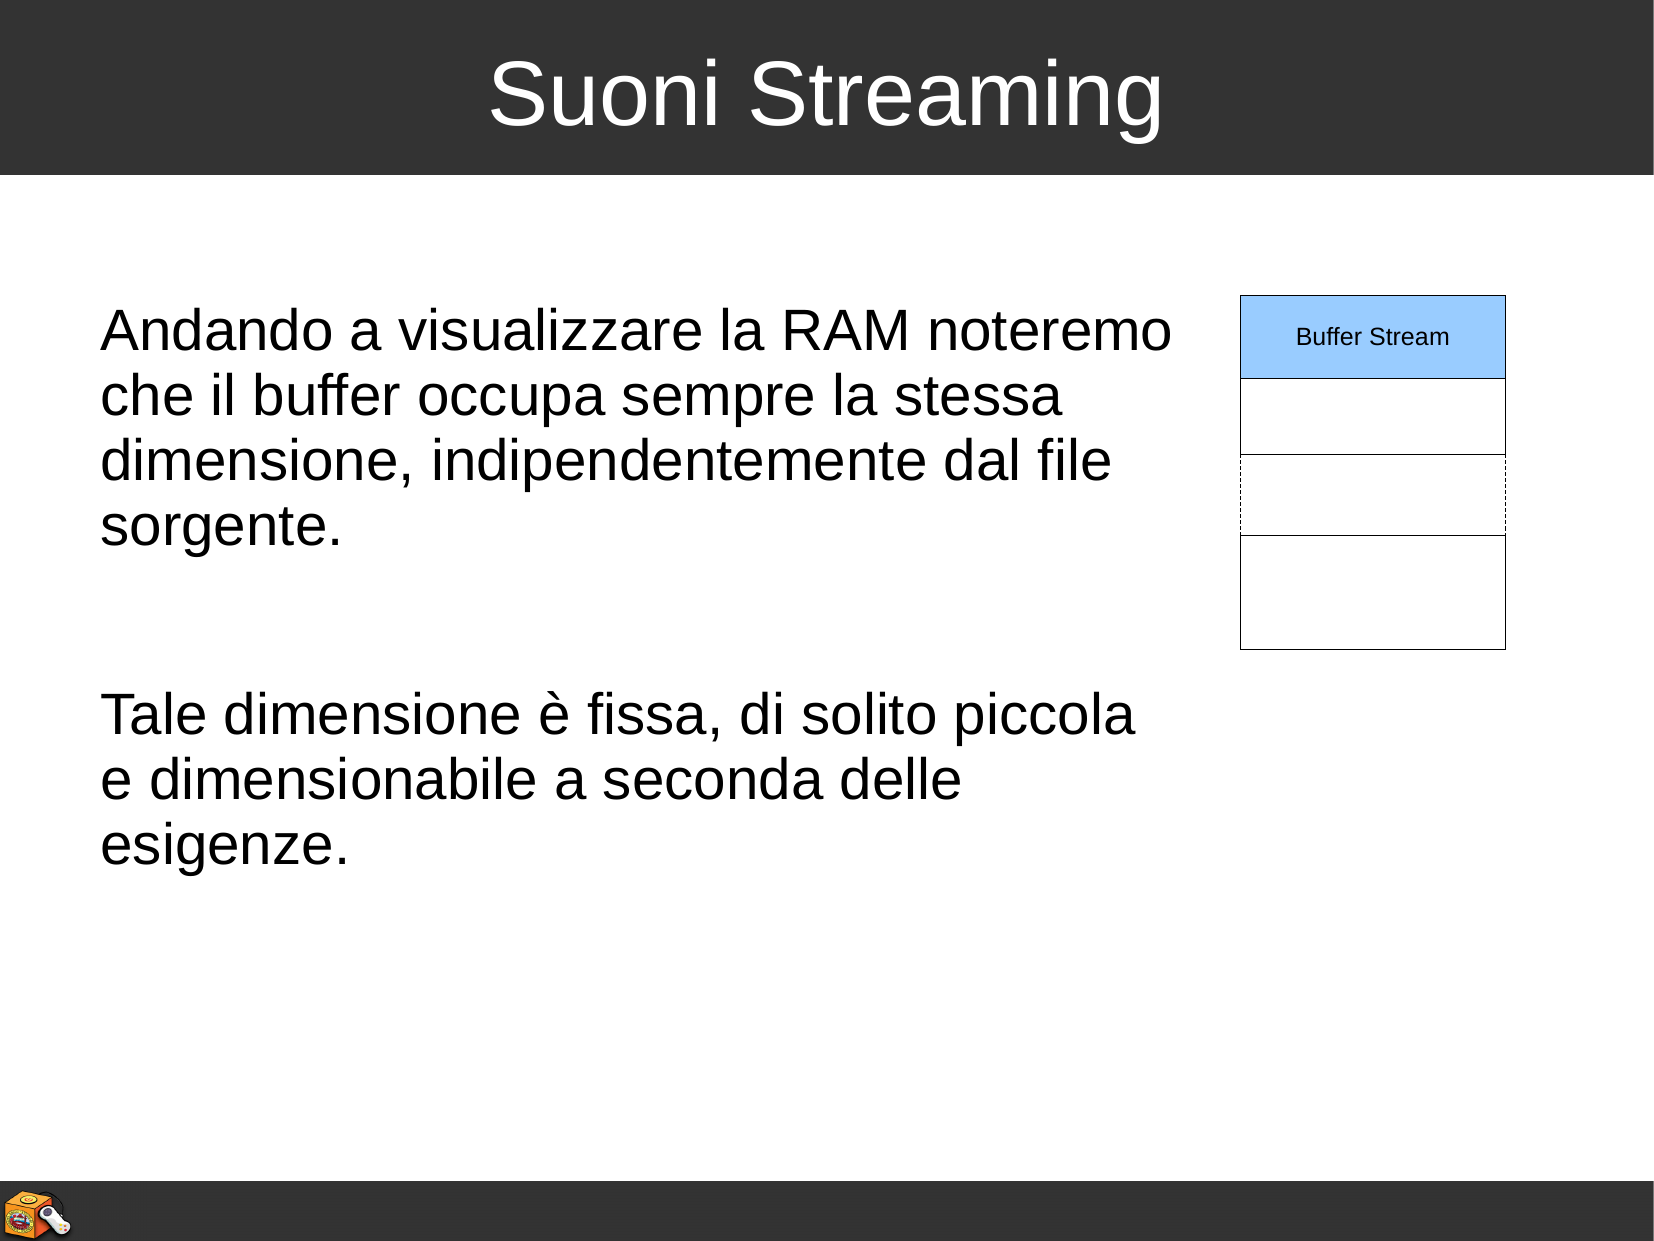

# Suoni Streaming
Buffer Stream
Andando a visualizzare la RAM noteremo che il buffer occupa sempre la stessa dimensione, indipendentemente dal file sorgente.
Tale dimensione è fissa, di solito piccola e dimensionabile a seconda delle esigenze.